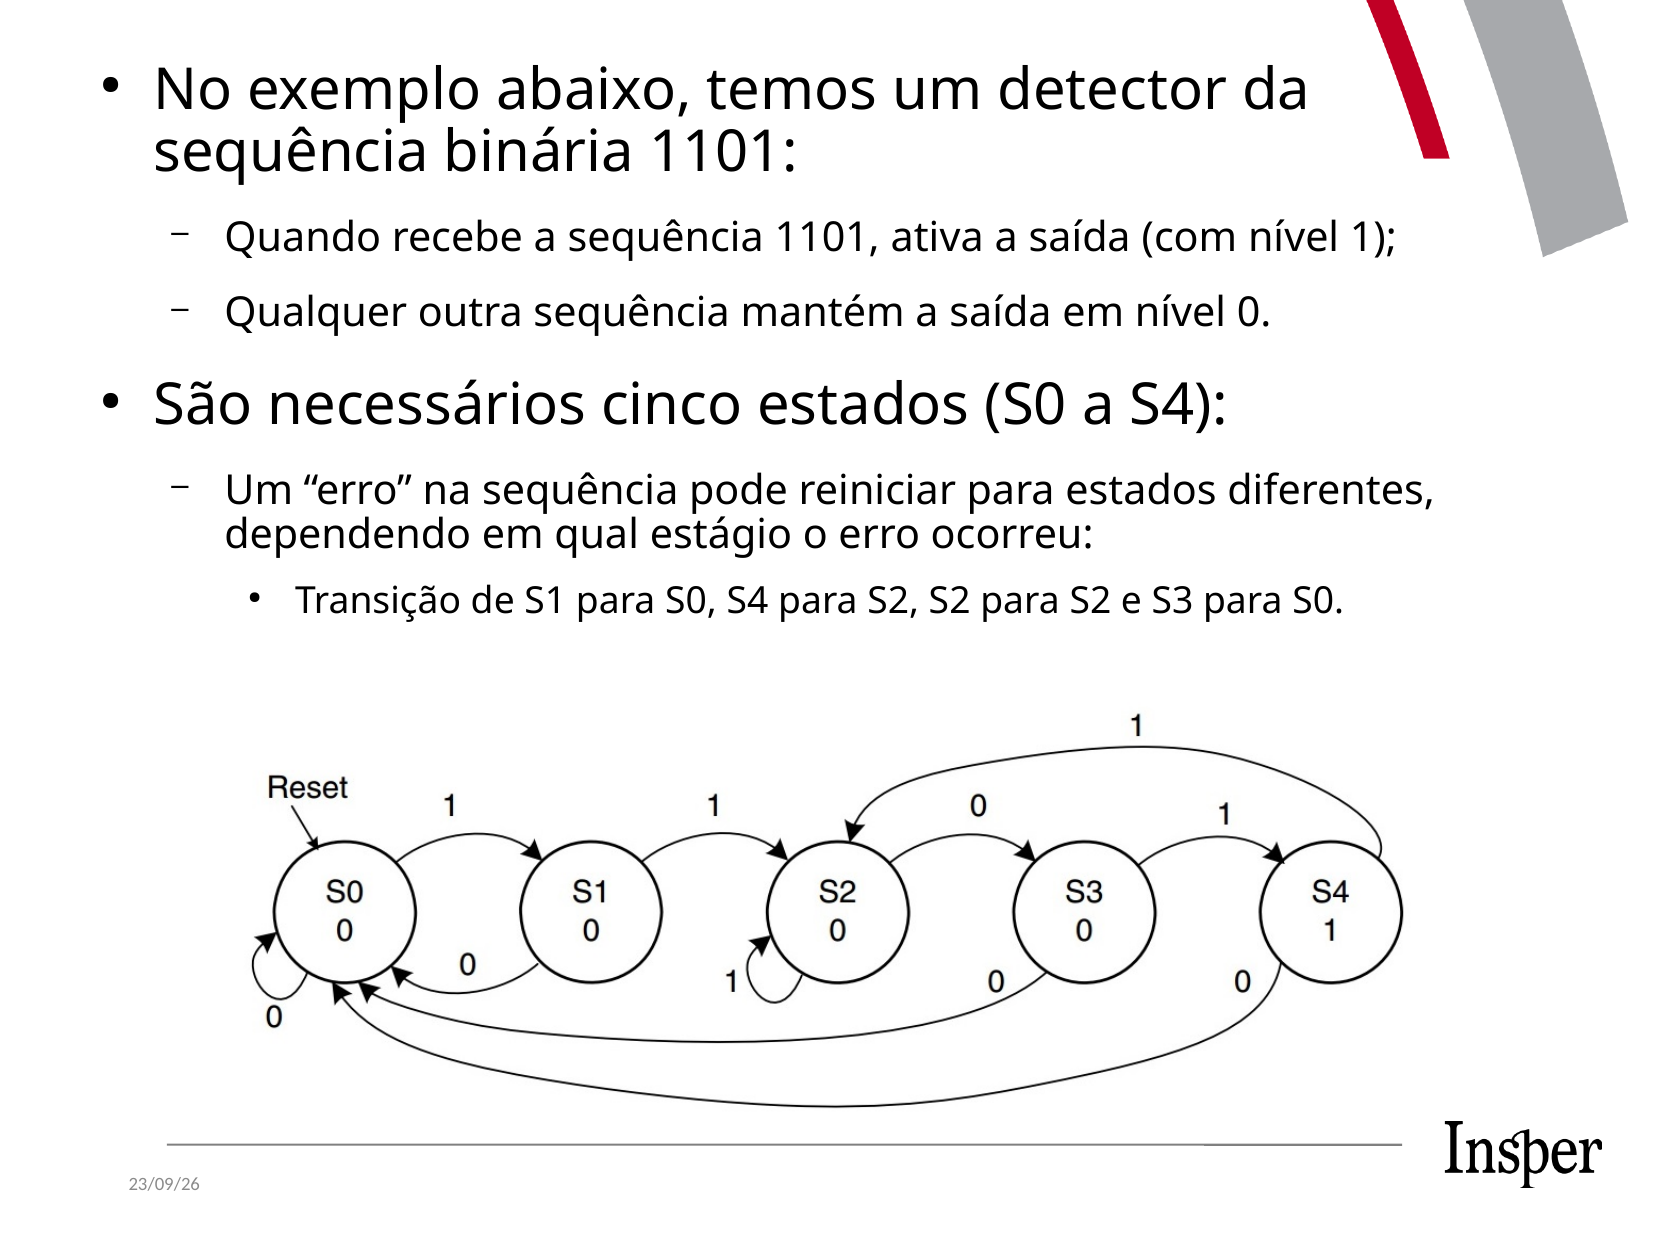

# No exemplo abaixo, temos um detector da sequência binária 1101:
Quando recebe a sequência 1101, ativa a saída (com nível 1);
Qualquer outra sequência mantém a saída em nível 0.
São necessários cinco estados (S0 a S4):
Um “erro” na sequência pode reiniciar para estados diferentes, dependendo em qual estágio o erro ocorreu:
Transição de S1 para S0, S4 para S2, S2 para S2 e S3 para S0.